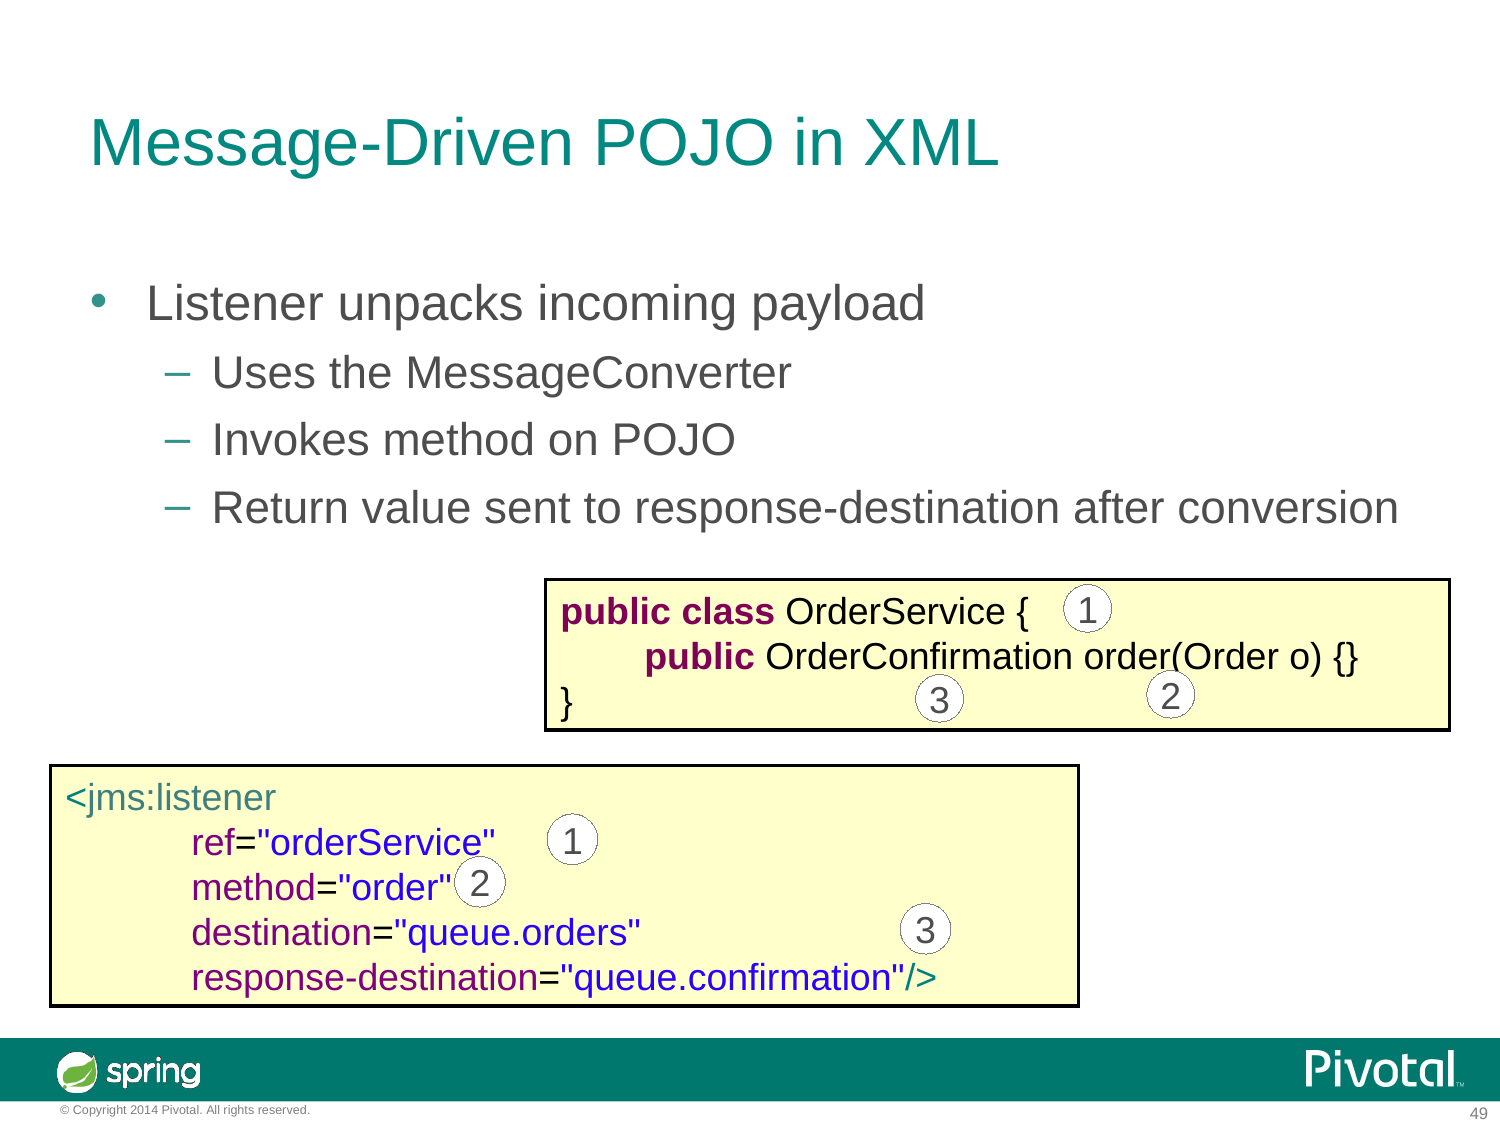

# Message-Driven POJO in XML
Listener unpacks incoming payload
Uses the MessageConverter
Invokes method on POJO
Return value sent to response-destination after conversion
public class OrderService {
 public OrderConfirmation order(Order o) {}
}
1
2
3
<jms:listener
 ref="orderService"
 method="order"
 destination="queue.orders"
 response-destination="queue.confirmation"/>
1
2
3